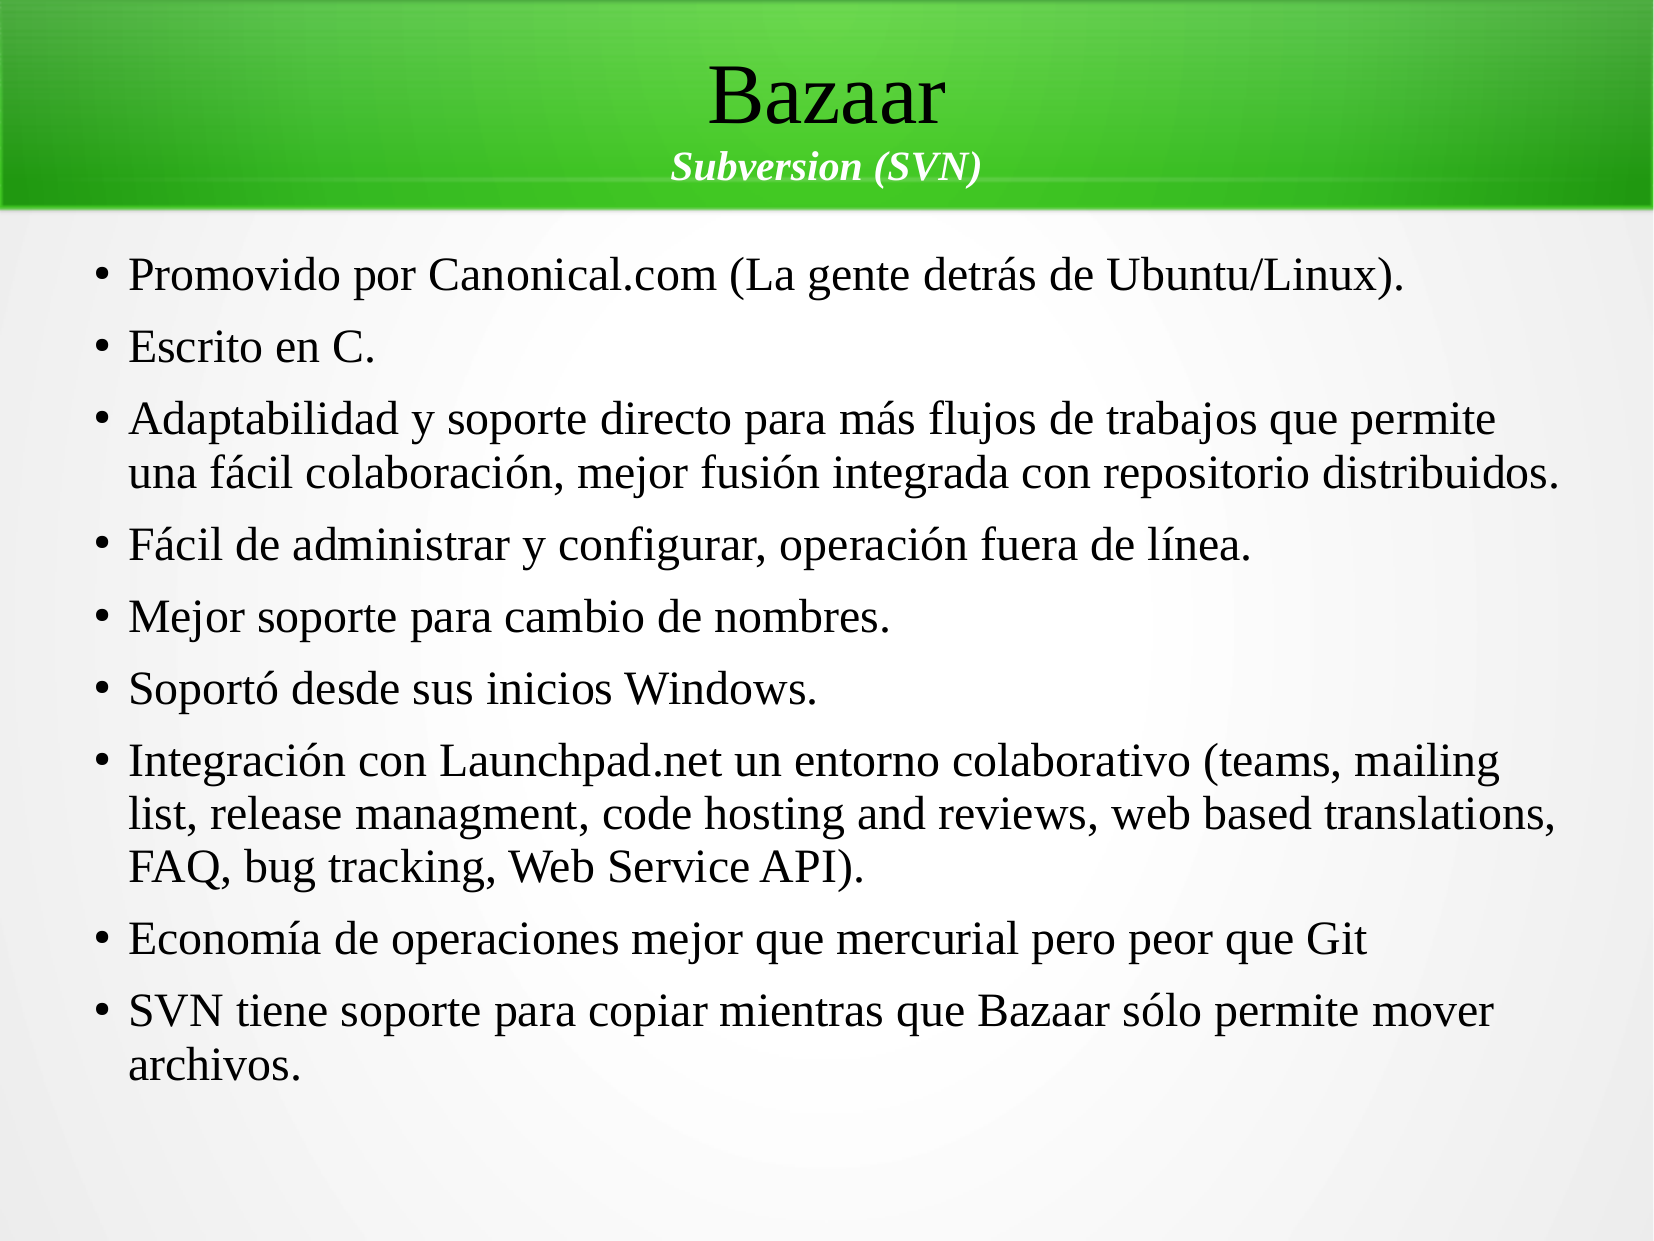

# Bazaar Subversion (SVN)
Promovido por Canonical.com (La gente detrás de Ubuntu/Linux).
Escrito en C.
Adaptabilidad y soporte directo para más flujos de trabajos que permite una fácil colaboración, mejor fusión integrada con repositorio distribuidos.
Fácil de administrar y configurar, operación fuera de línea.
Mejor soporte para cambio de nombres.
Soportó desde sus inicios Windows.
Integración con Launchpad.net un entorno colaborativo (teams, mailing list, release managment, code hosting and reviews, web based translations, FAQ, bug tracking, Web Service API).
Economía de operaciones mejor que mercurial pero peor que Git
SVN tiene soporte para copiar mientras que Bazaar sólo permite mover archivos.